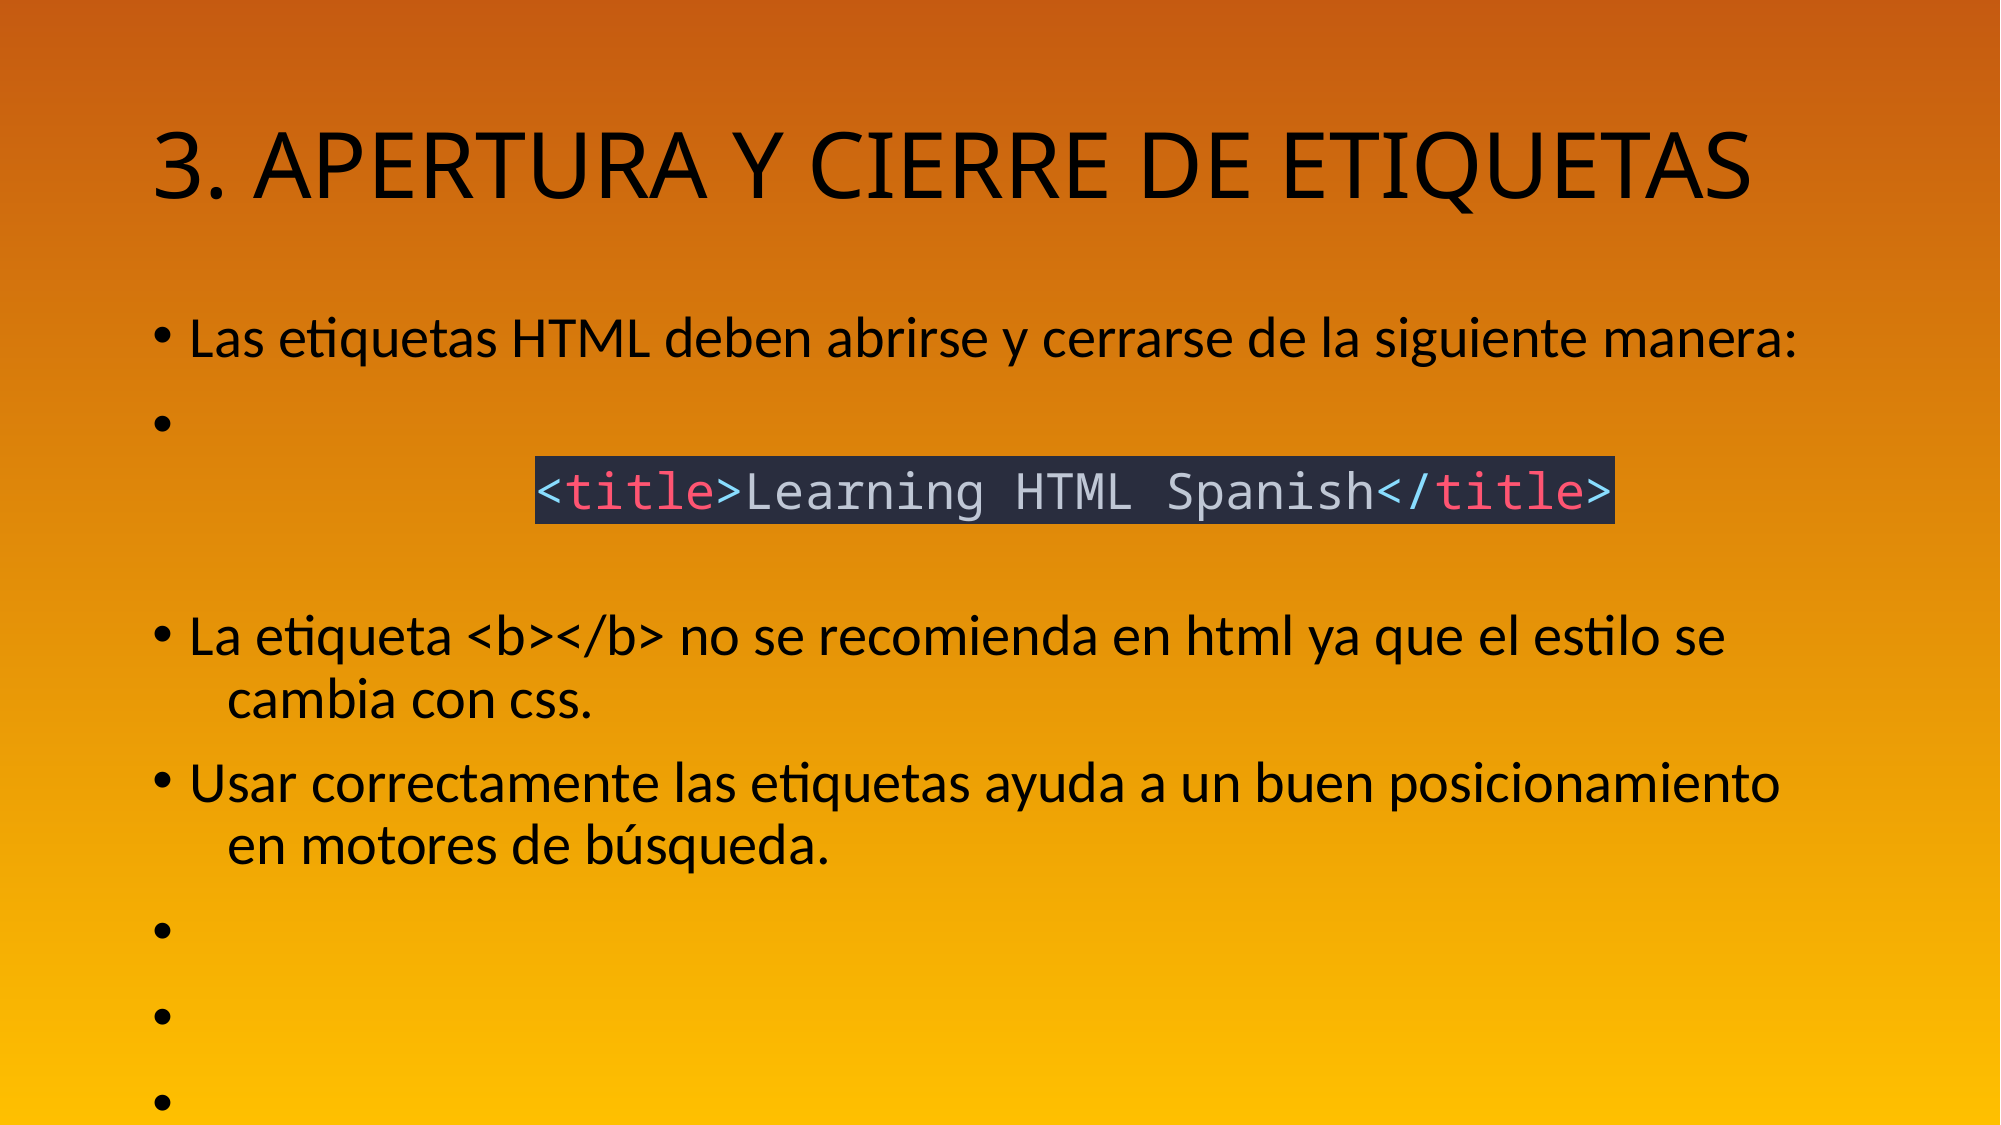

# 3. APERTURA Y CIERRE DE ETIQUETAS
Las etiquetas HTML deben abrirse y cerrarse de la siguiente manera:
<title>Learning HTML Spanish</title>
La etiqueta <b></b> no se recomienda en html ya que el estilo se cambia con css.
Usar correctamente las etiquetas ayuda a un buen posicionamiento en motores de búsqueda.